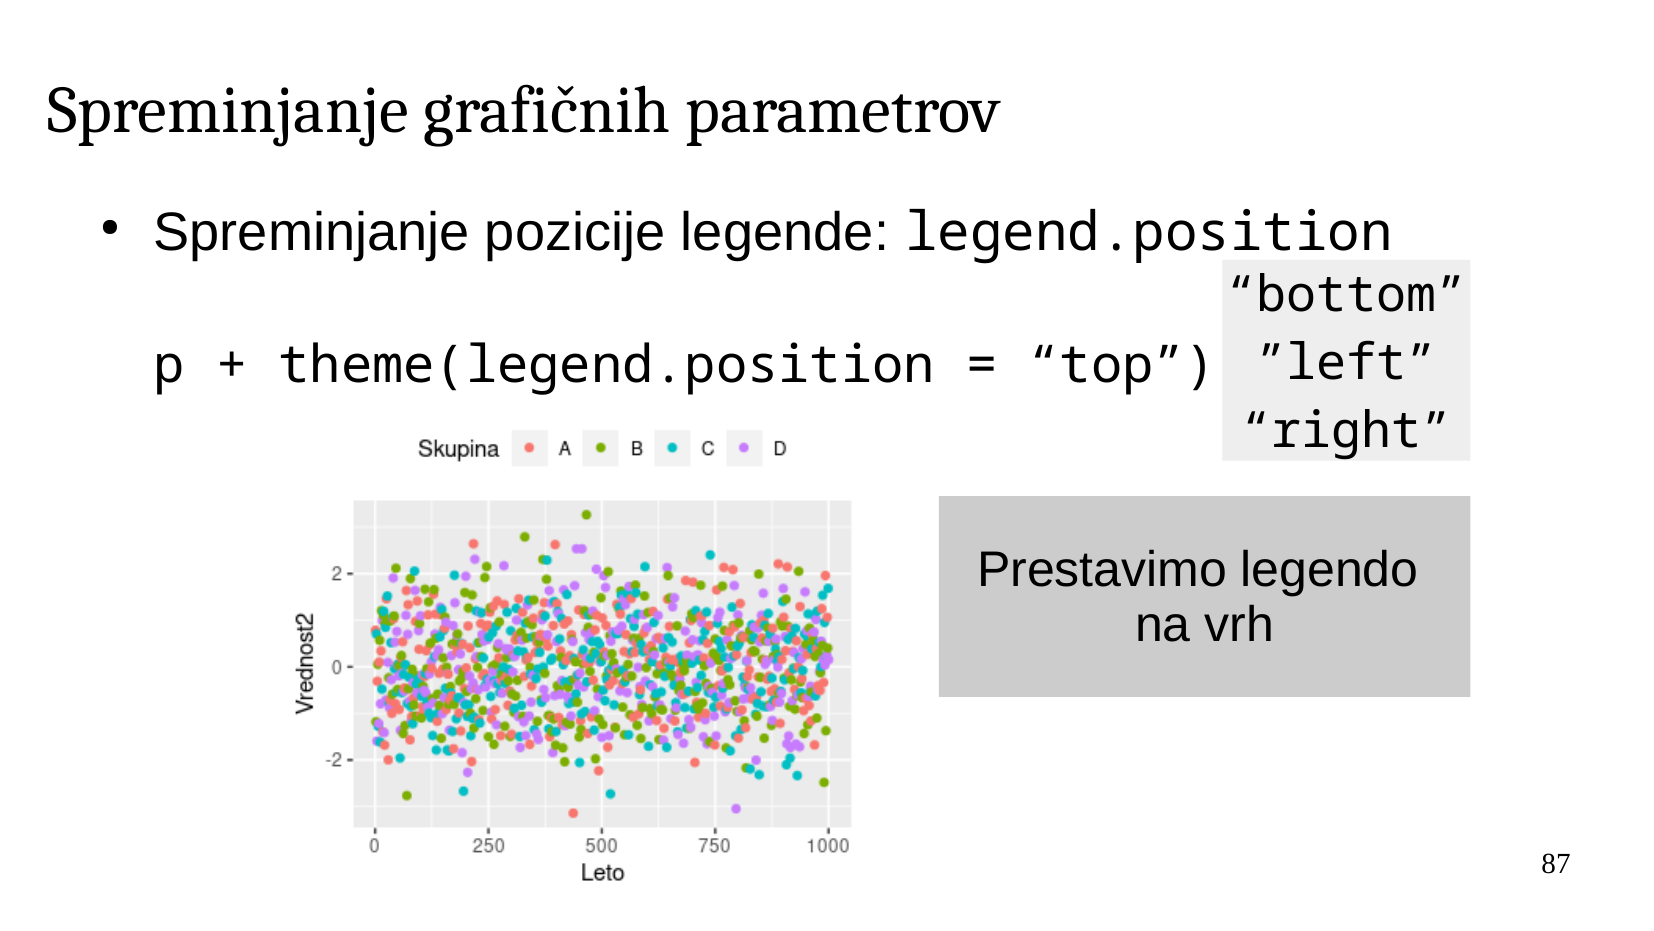

# Spreminjanje grafičnih parametrov
Spreminjanje pozicije legende: legend.position
p + theme(legend.position = “top”)
“bottom”
”left”
“right”
Prestavimo legendo
na vrh
87